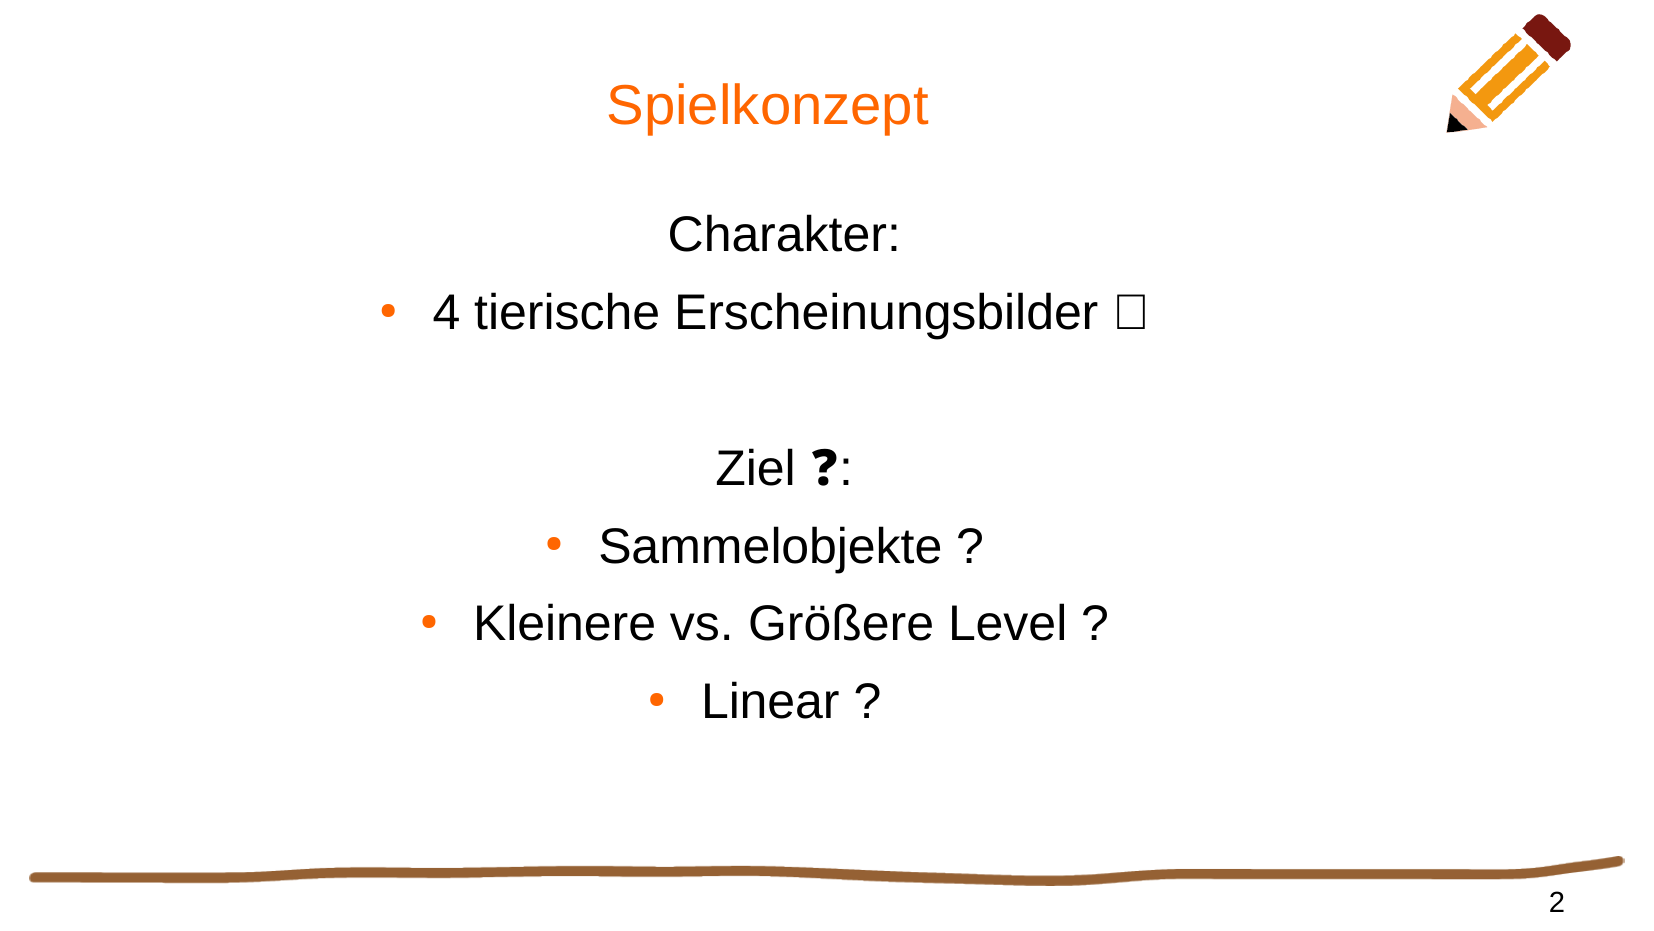

# Spielkonzept
Charakter:
4 tierische Erscheinungsbilder ✅
Ziel ❓:
Sammelobjekte ?
Kleinere vs. Größere Level ?
Linear ?
2